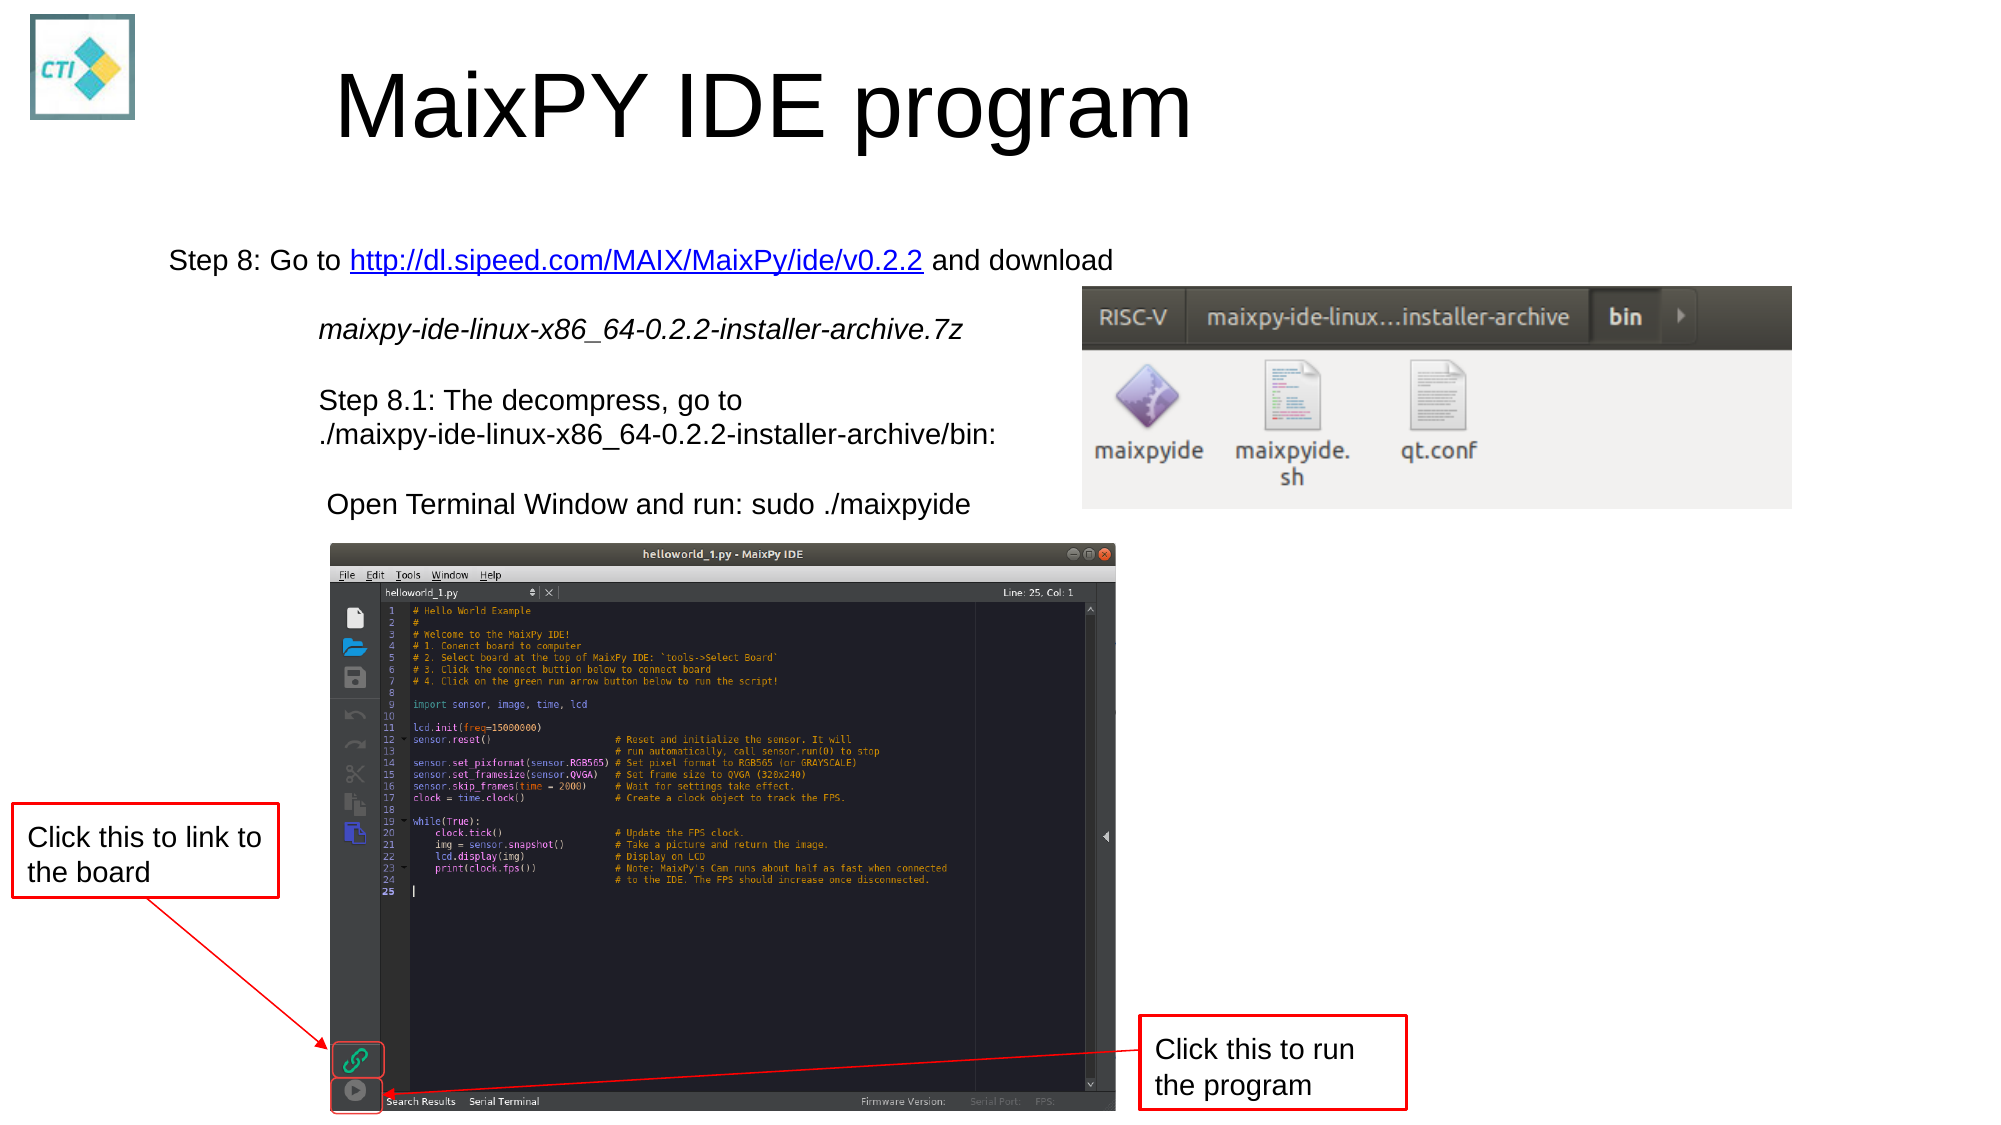

MaixPY IDE program
Step 8: Go to http://dl.sipeed.com/MAIX/MaixPy/ide/v0.2.2 and download
maixpy-ide-linux-x86_64-0.2.2-installer-archive.7z
Step 8.1: The decompress, go to
./maixpy-ide-linux-x86_64-0.2.2-installer-archive/bin:
 Open Terminal Window and run: sudo ./maixpyide
Click this to link to the board
Click this to run the program